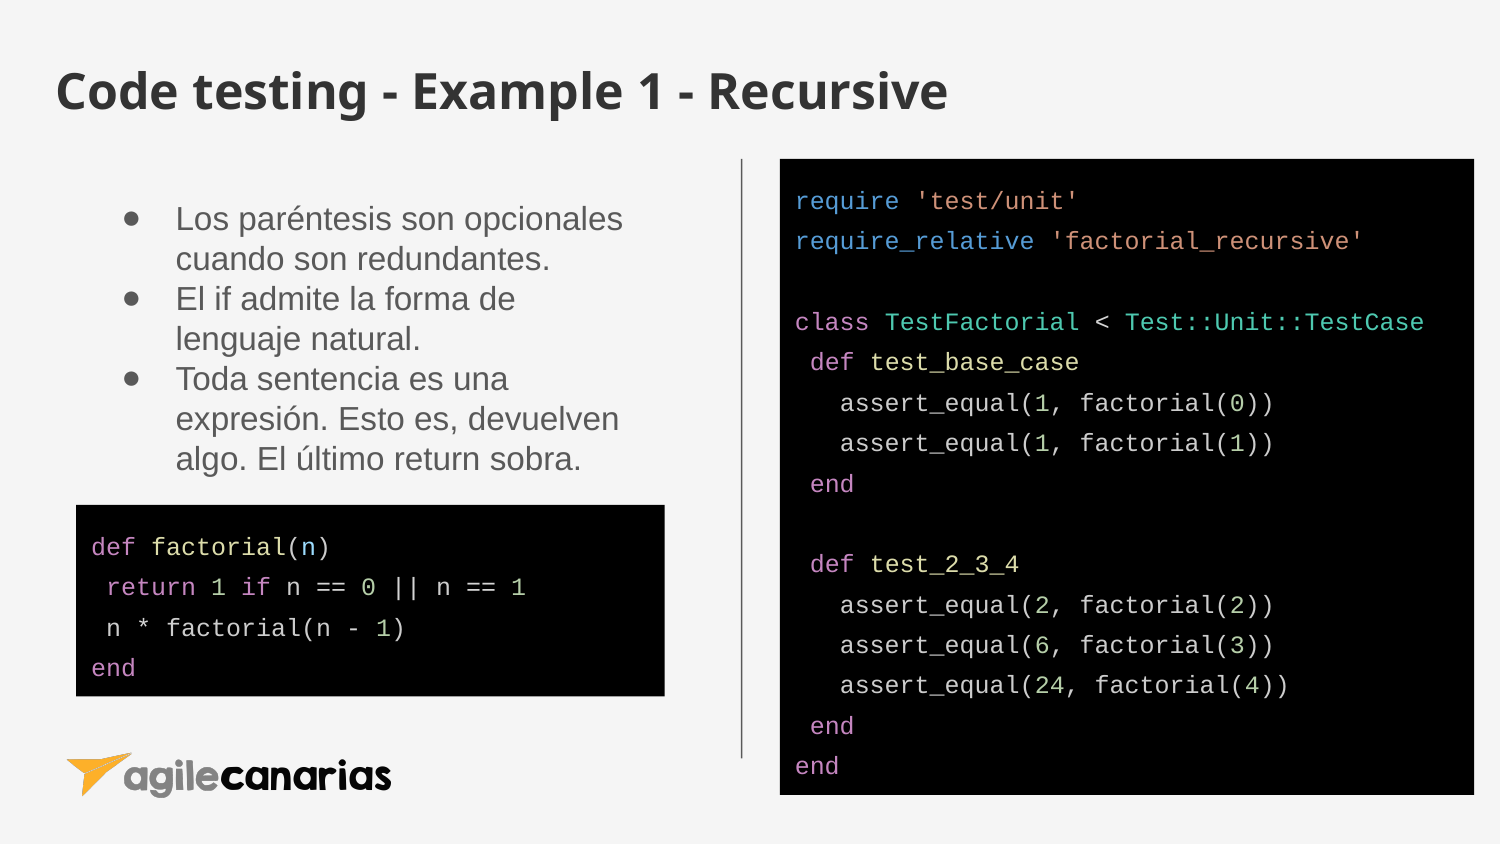

Code testing - Example 1 - Recursive
require 'test/unit'
require_relative 'factorial_recursive'
class TestFactorial < Test::Unit::TestCase
 def test_base_case
 assert_equal(1, factorial(0))
 assert_equal(1, factorial(1))
 end
 def test_2_3_4
 assert_equal(2, factorial(2))
 assert_equal(6, factorial(3))
 assert_equal(24, factorial(4))
 end
end
Los paréntesis son opcionales cuando son redundantes.
El if admite la forma de lenguaje natural.
Toda sentencia es una expresión. Esto es, devuelven algo. El último return sobra.
def factorial(n)
 return 1 if n == 0 || n == 1
 n * factorial(n - 1)
end